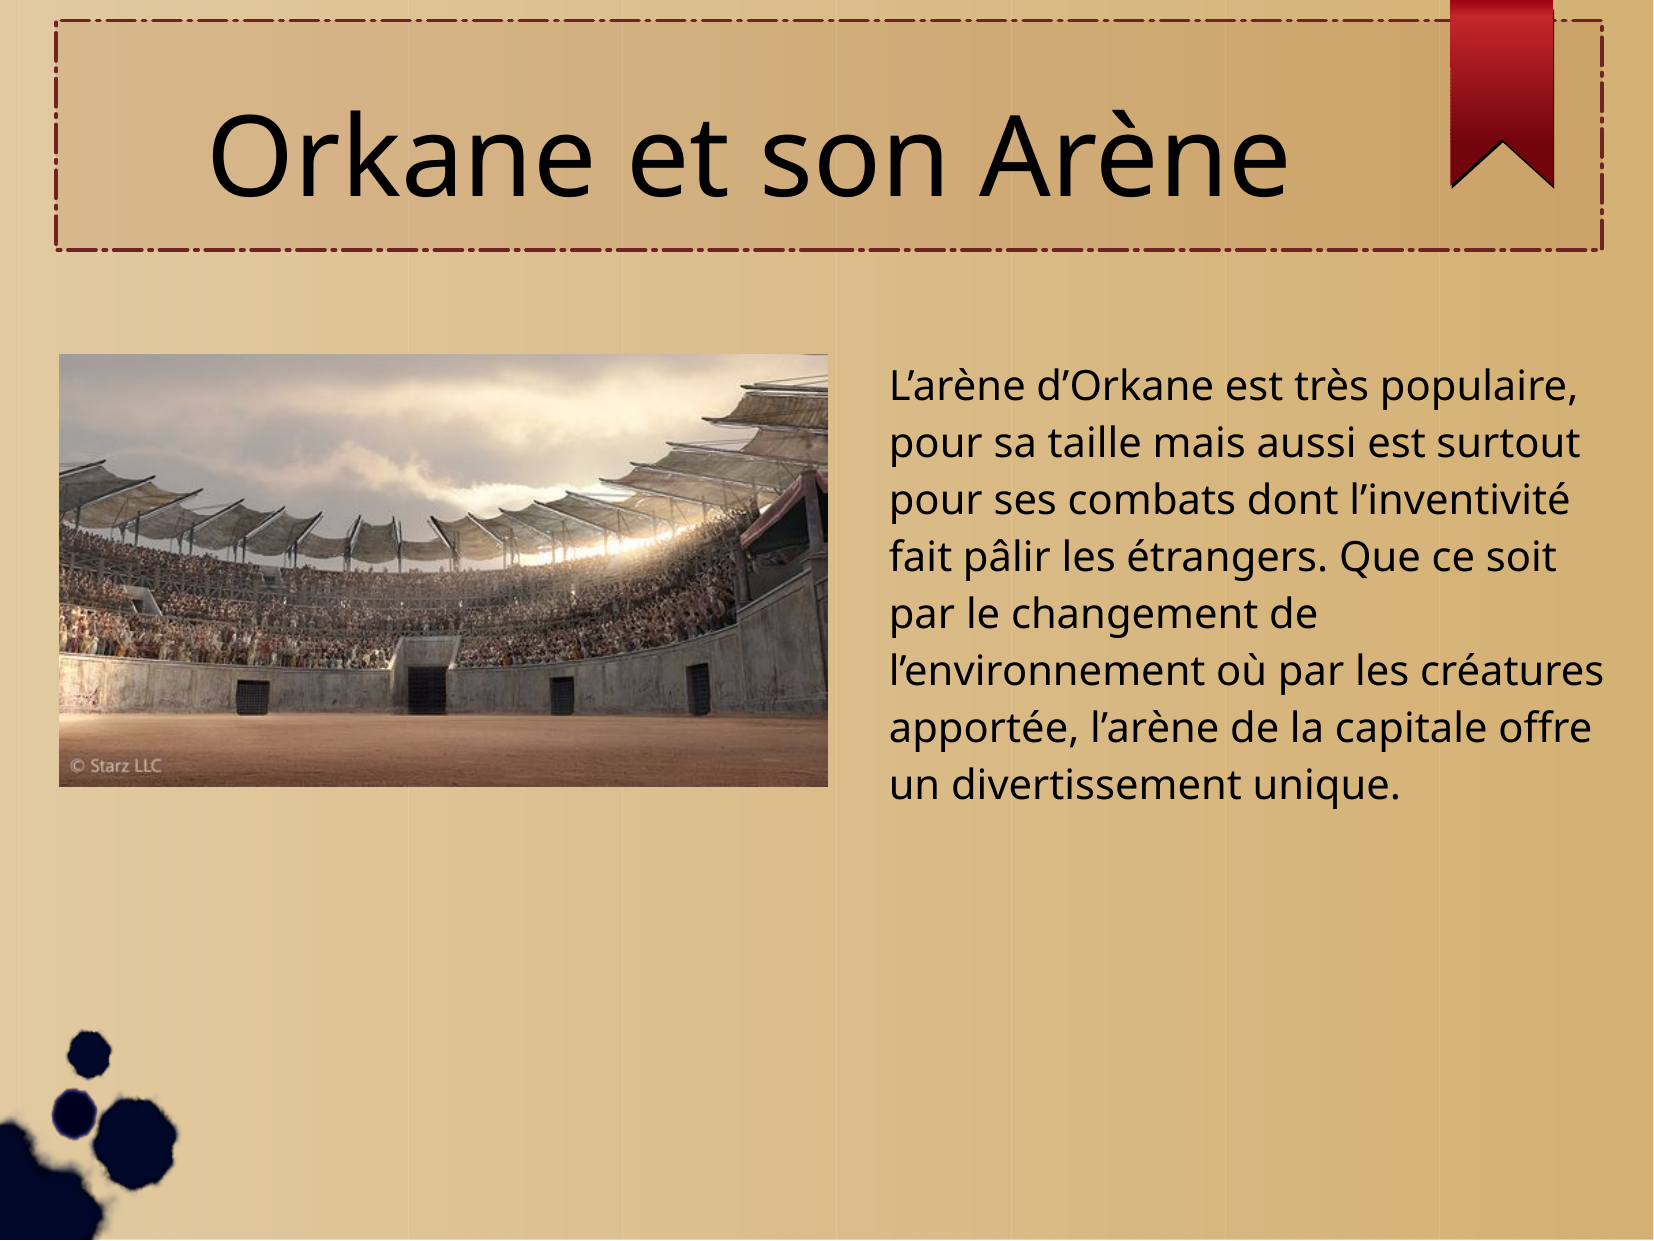

# Orkane et son Arène
L’arène d’Orkane est très populaire, pour sa taille mais aussi est surtout pour ses combats dont l’inventivité fait pâlir les étrangers. Que ce soit par le changement de l’environnement où par les créatures apportée, l’arène de la capitale offre un divertissement unique.